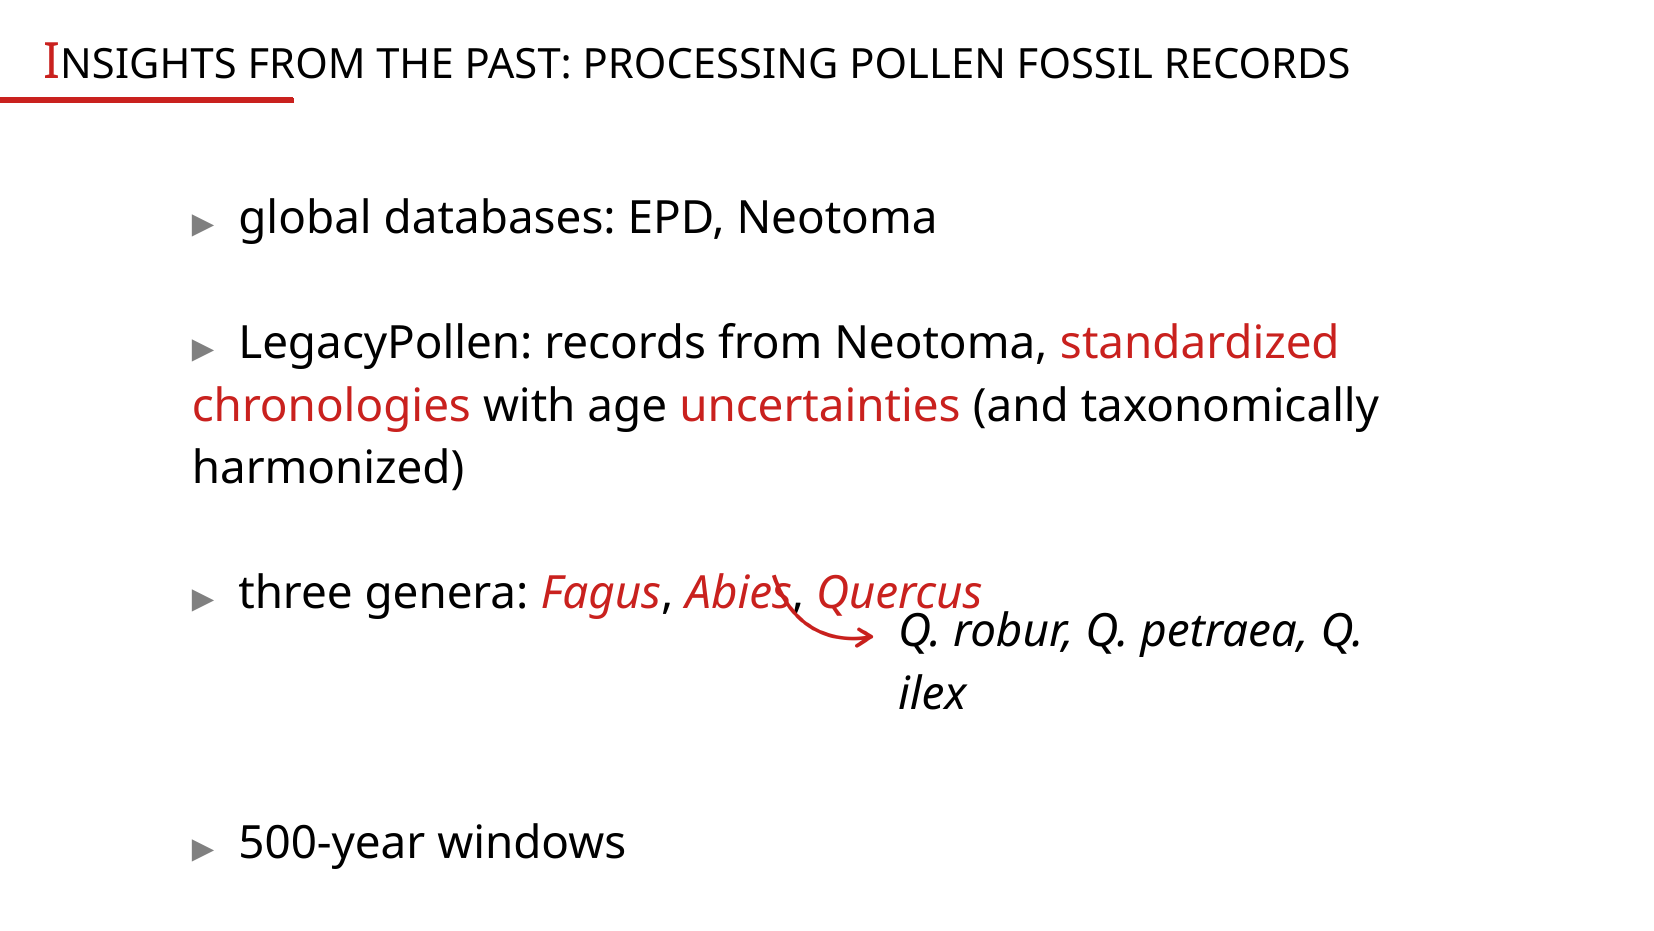

INSIGHTS FROM THE PAST: PROCESSING POLLEN FOSSIL RECORDS
▶ global databases: EPD, Neotoma
▶ LegacyPollen: records from Neotoma, standardized chronologies with age uncertainties (and taxonomically harmonized)
▶ three genera: Fagus, Abies, Quercus
▶ 500-year windows
Q. robur, Q. petraea, Q. ilex